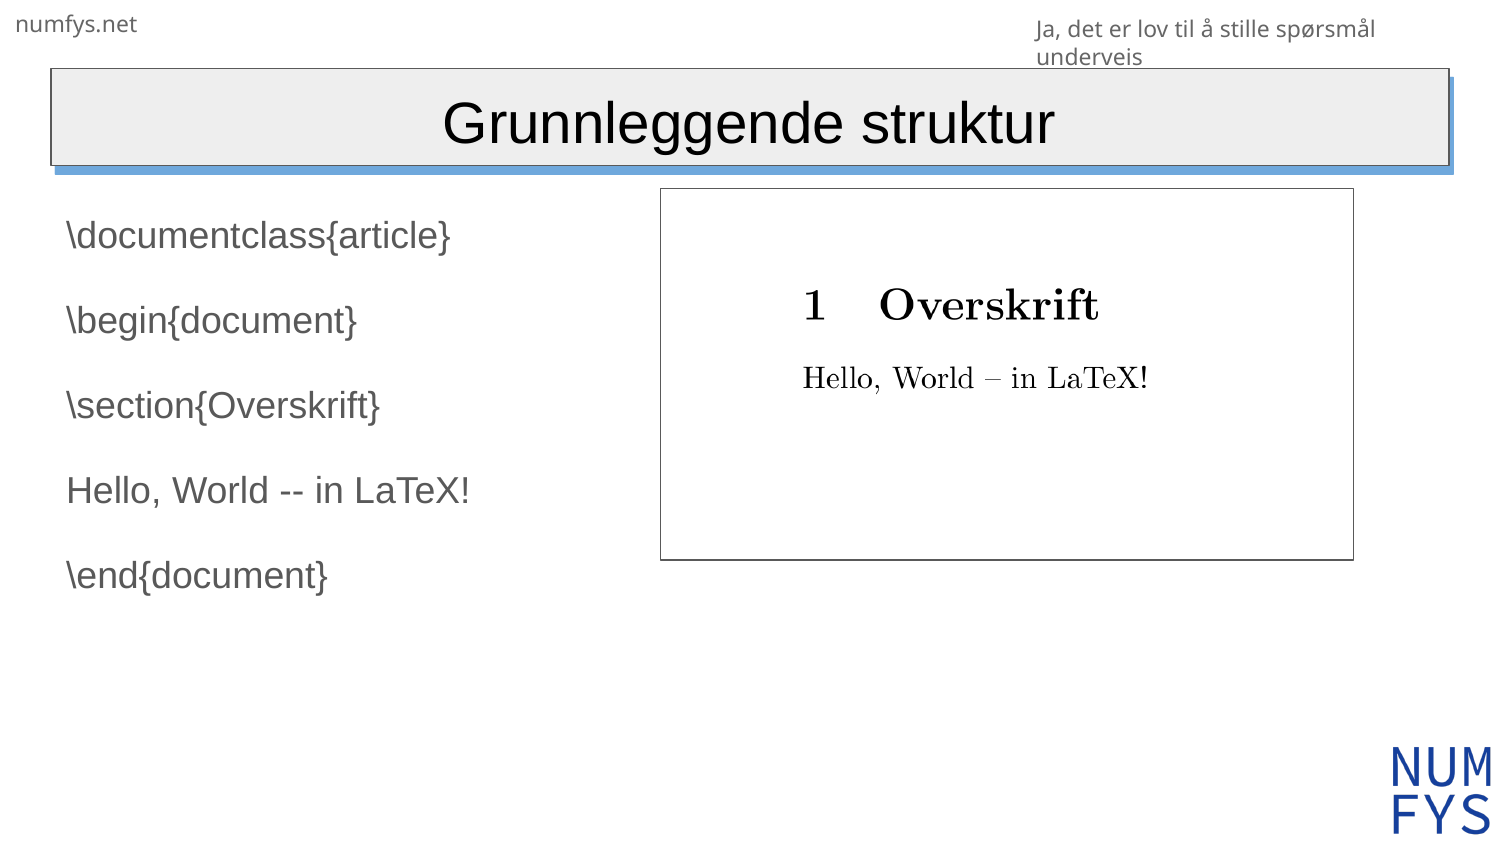

# Grunnleggende struktur
\documentclass{article}
\begin{document}
\section{Overskrift}
Hello, World -- in LaTeX!
\end{document}